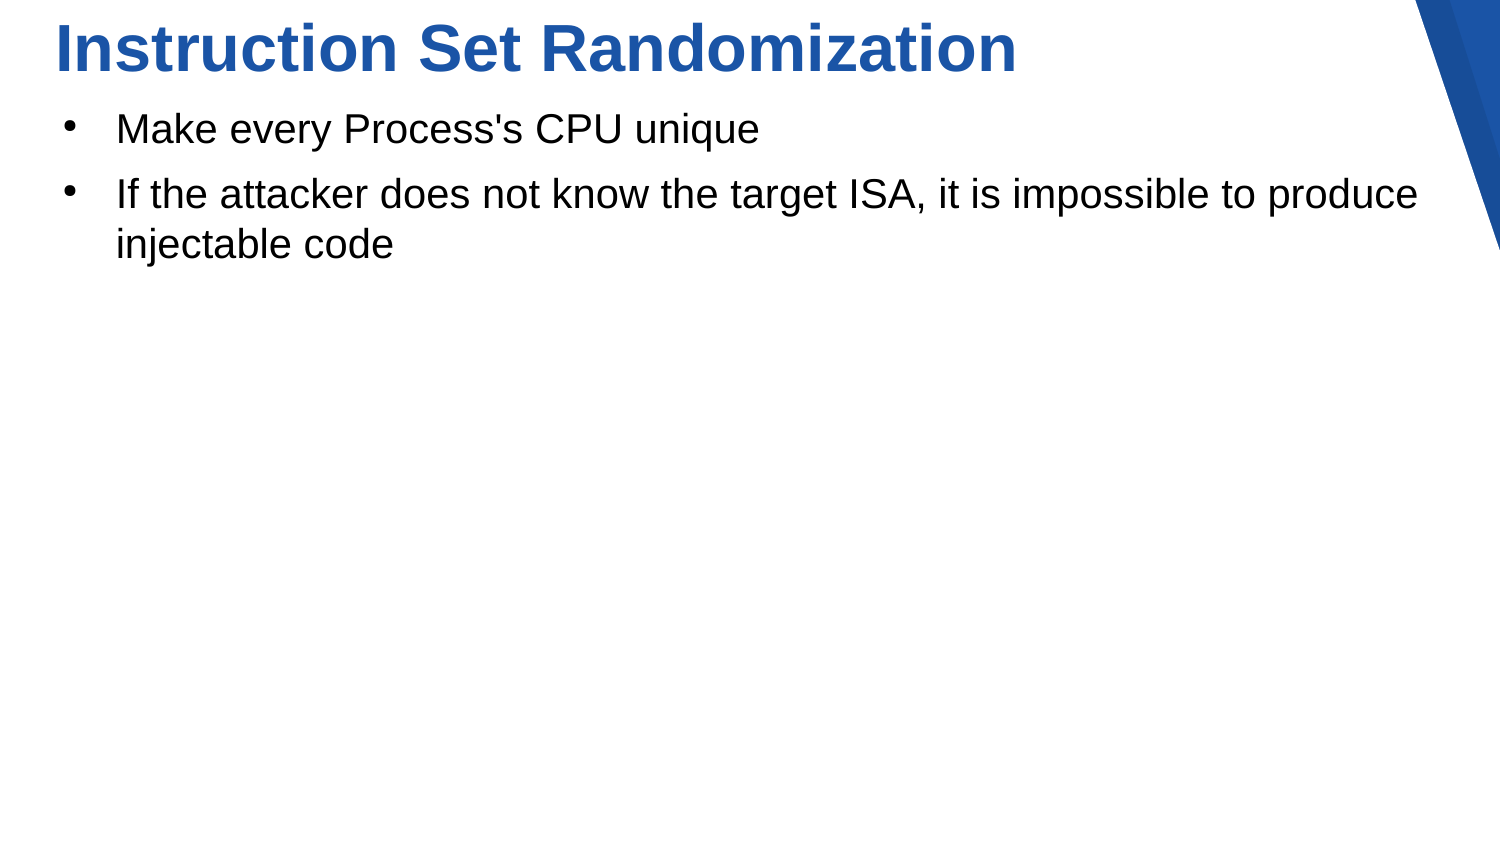

# Instruction Set Randomization
Make every Process's CPU unique
If the attacker does not know the target ISA, it is impossible to produce injectable code